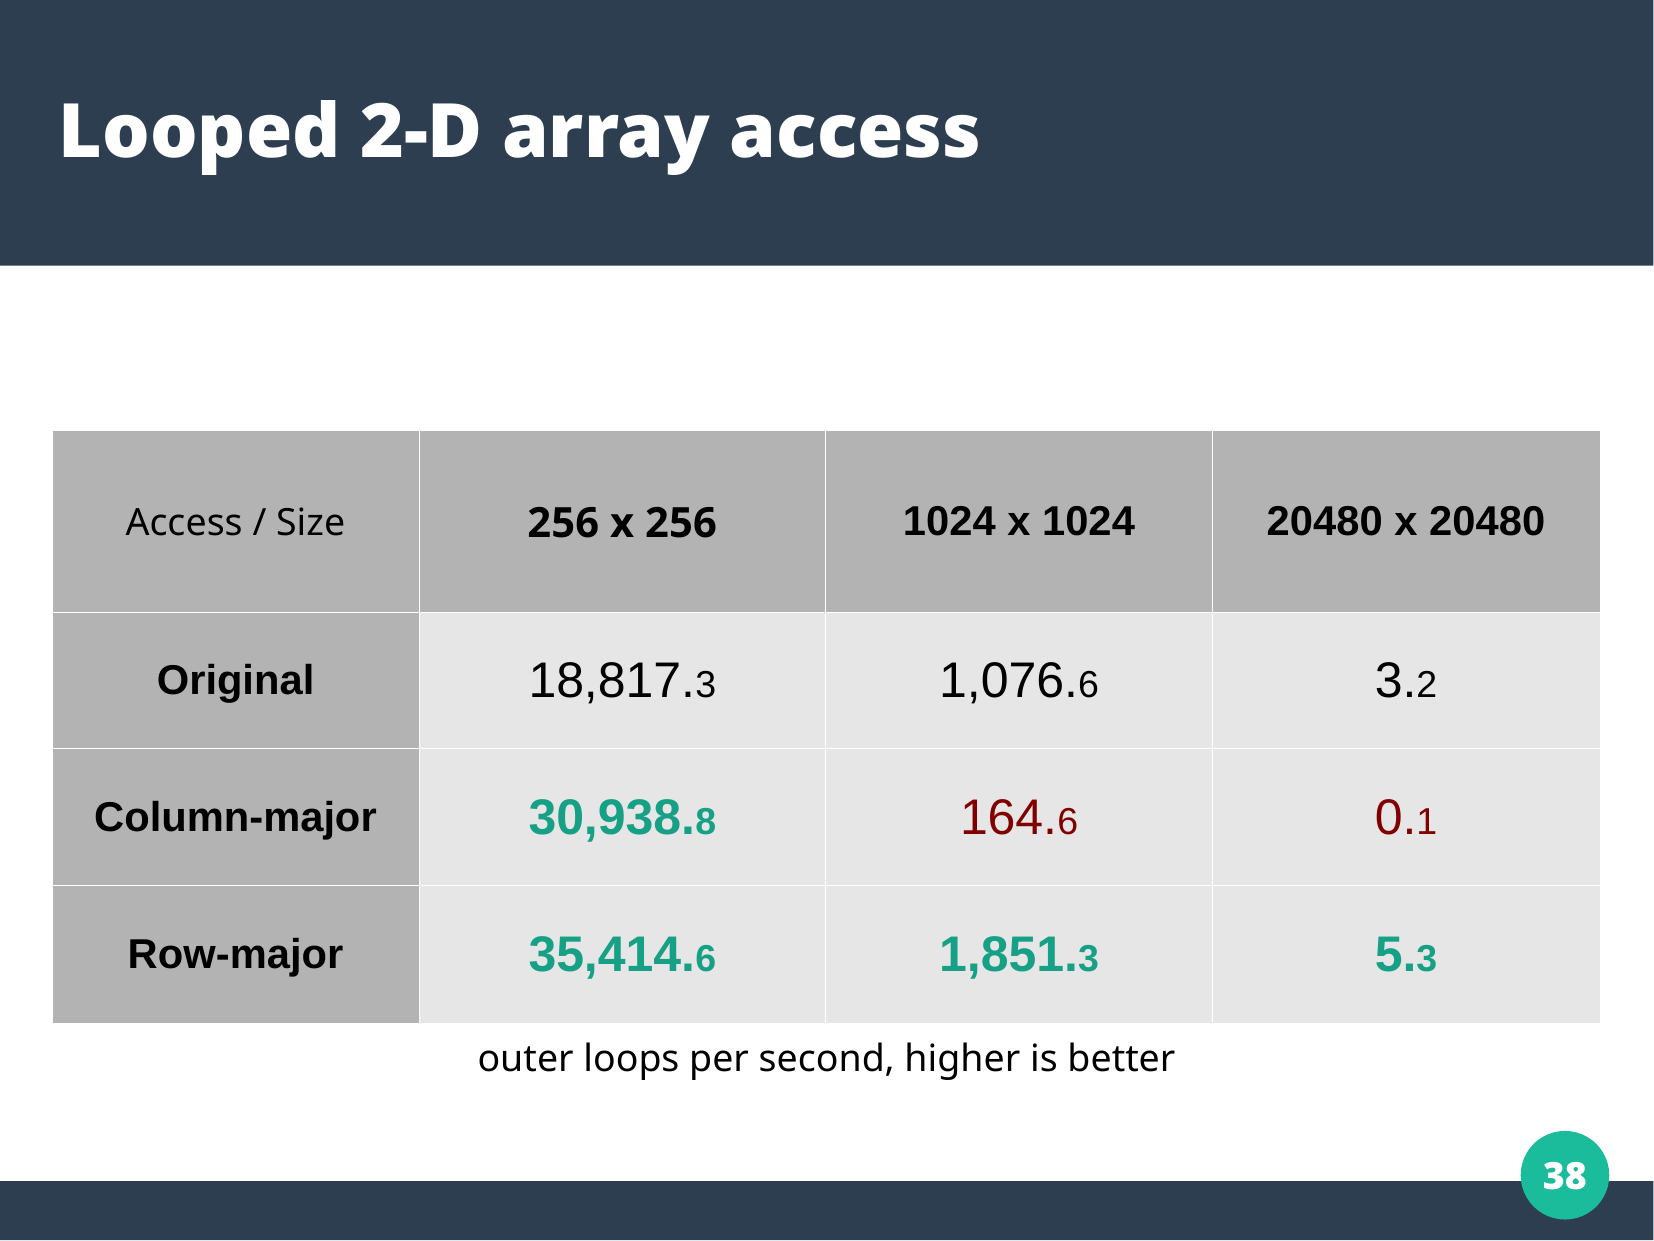

# Looped 2-D array access
| Access / Size | 256 x 256 | 1024 x 1024 | 20480 x 20480 |
| --- | --- | --- | --- |
| Original | 18,817.3 | 1,076.6 | 3.2 |
| Column-major | 30,938.8 | 164.6 | 0.1 |
| Row-major | 35,414.6 | 1,851.3 | 5.3 |
outer loops per second, higher is better
38